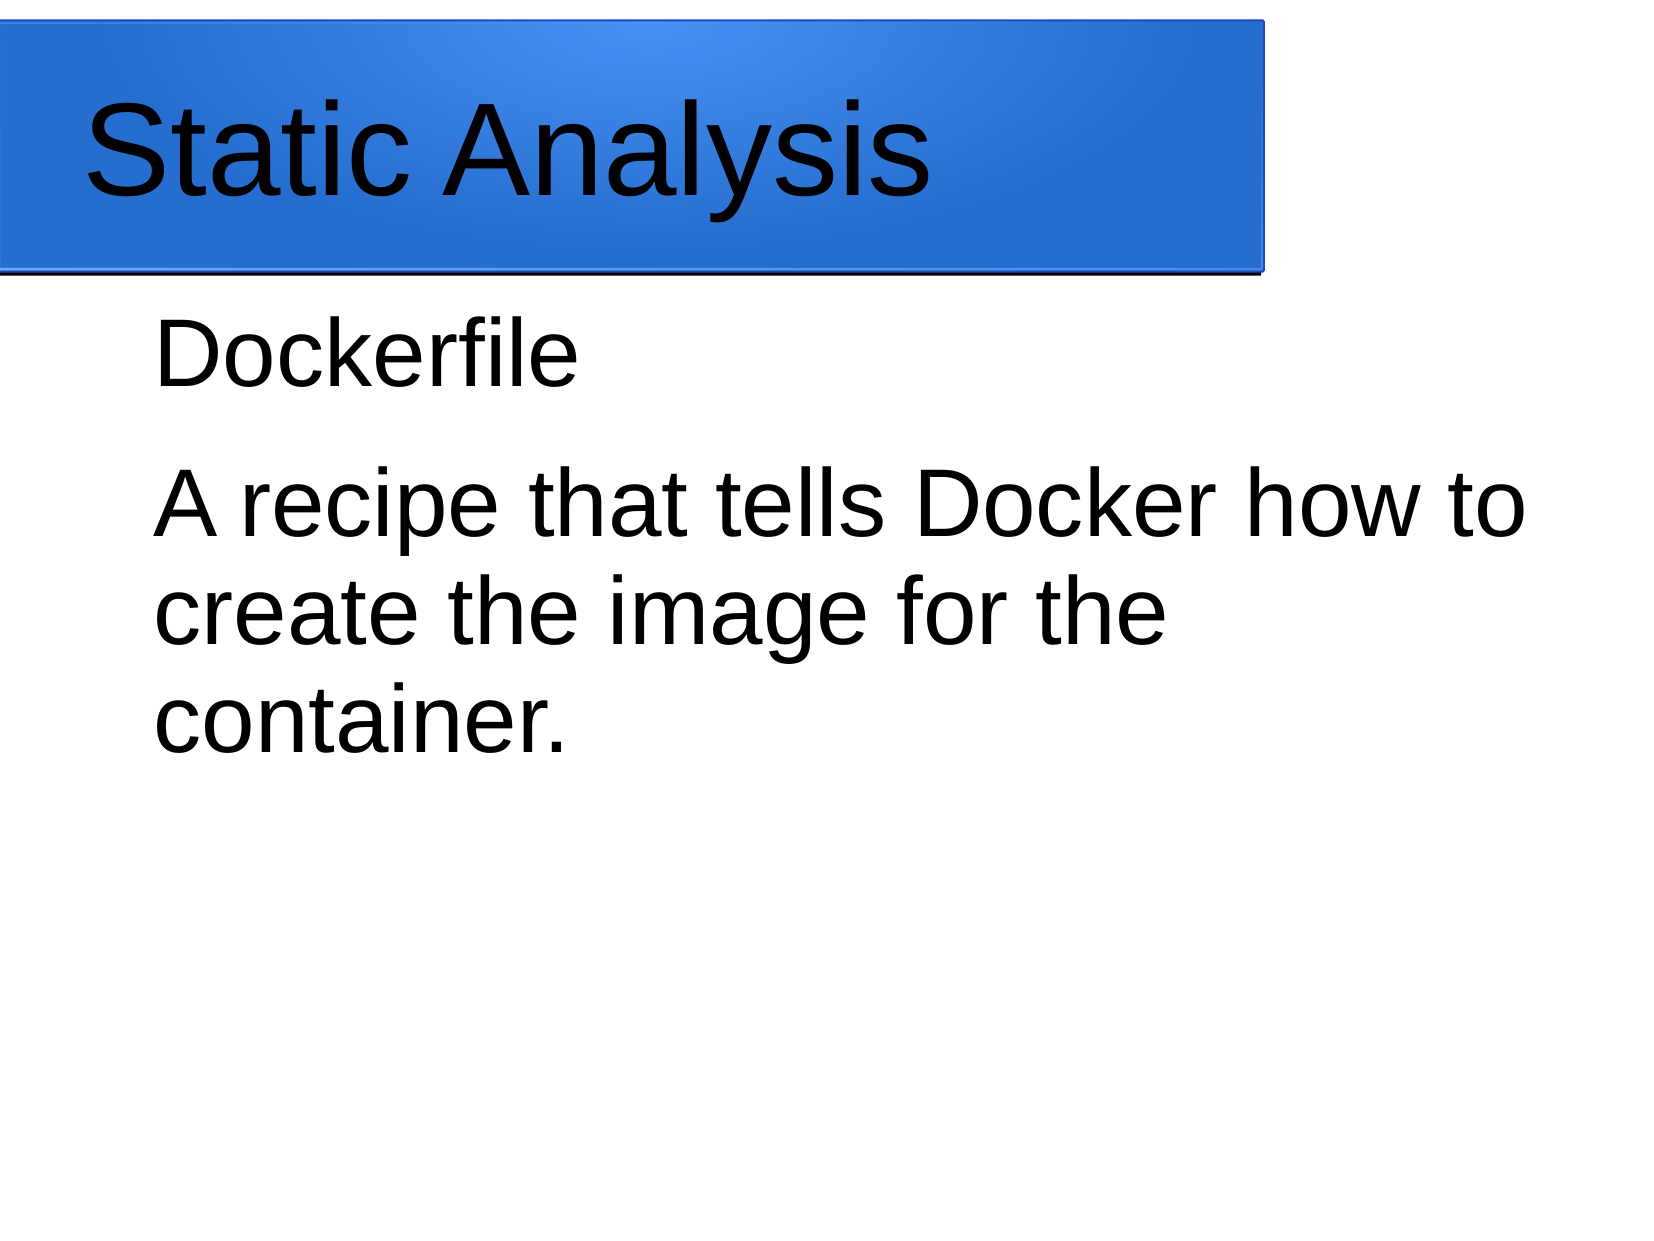

# Static Analysis
Dockerfile
A recipe that tells Docker how to create the image for the container.